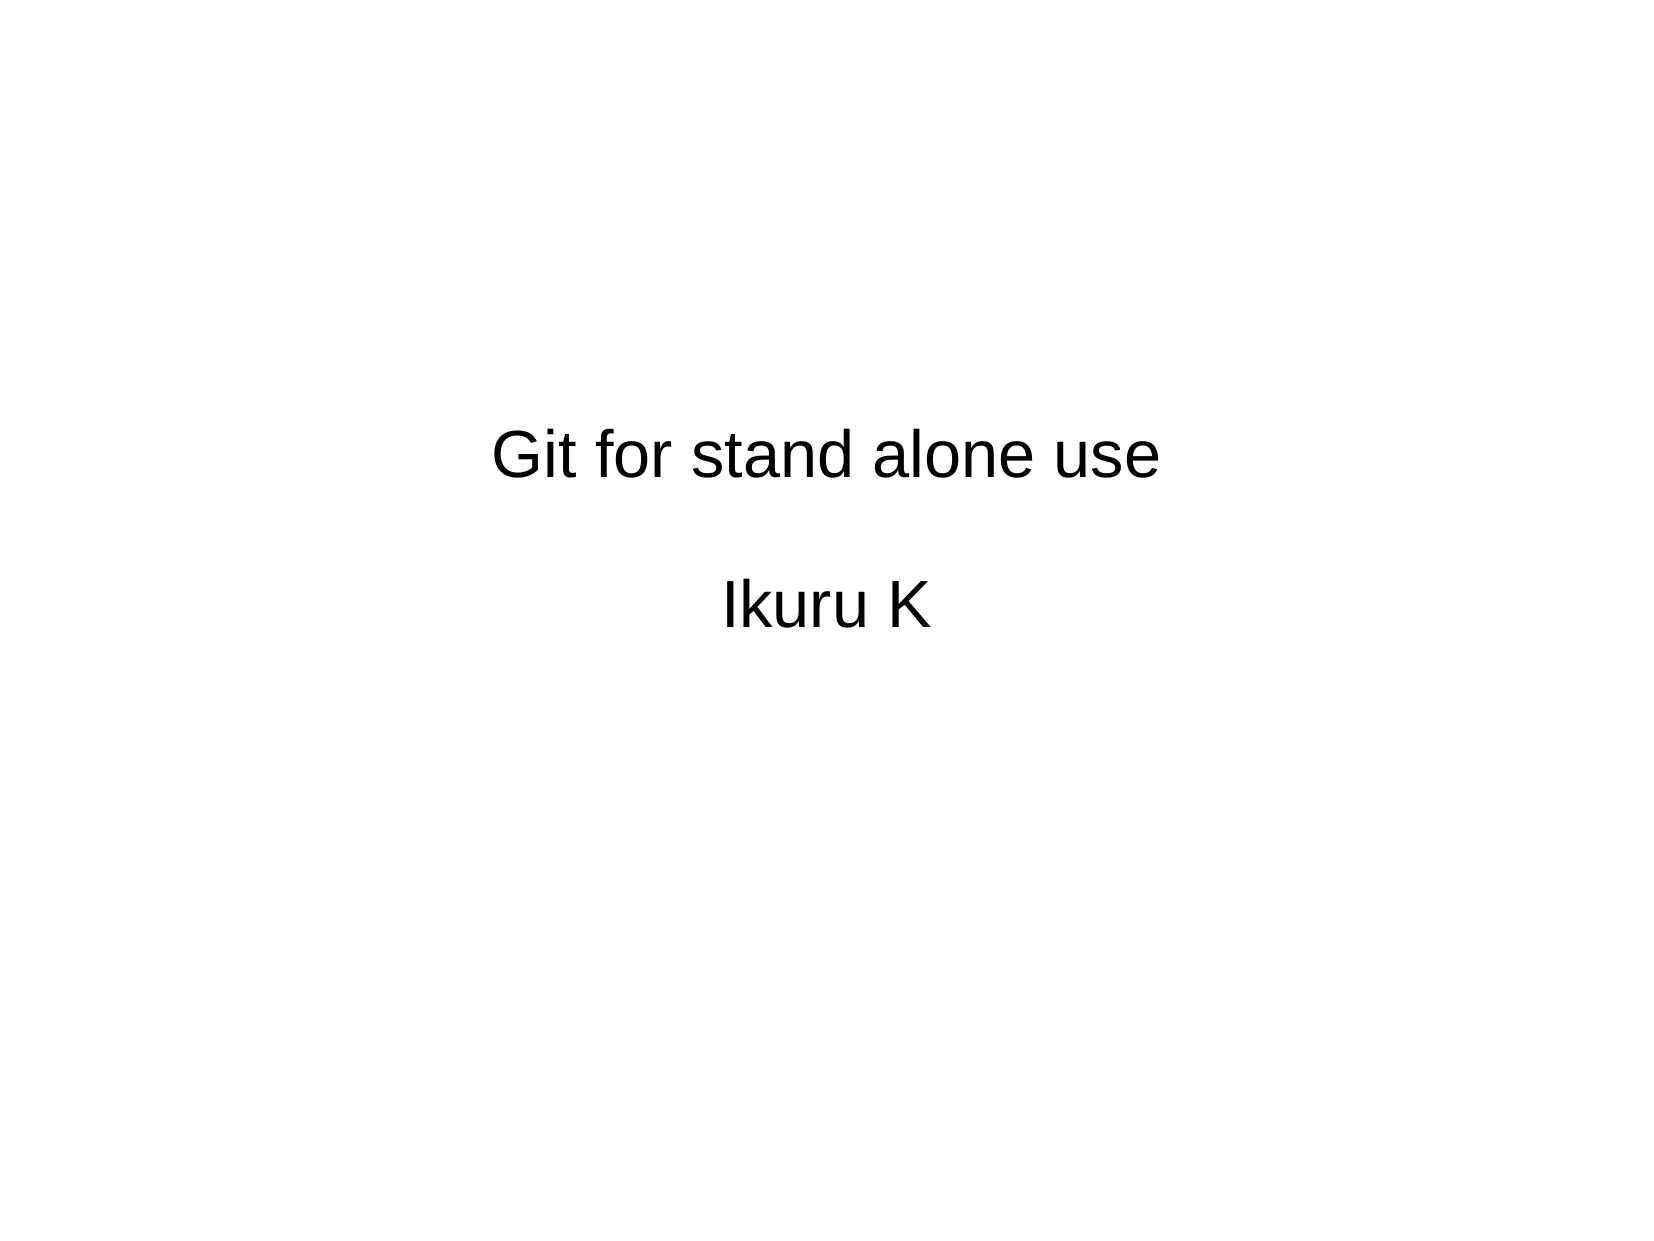

# Git for stand alone use
Ikuru K